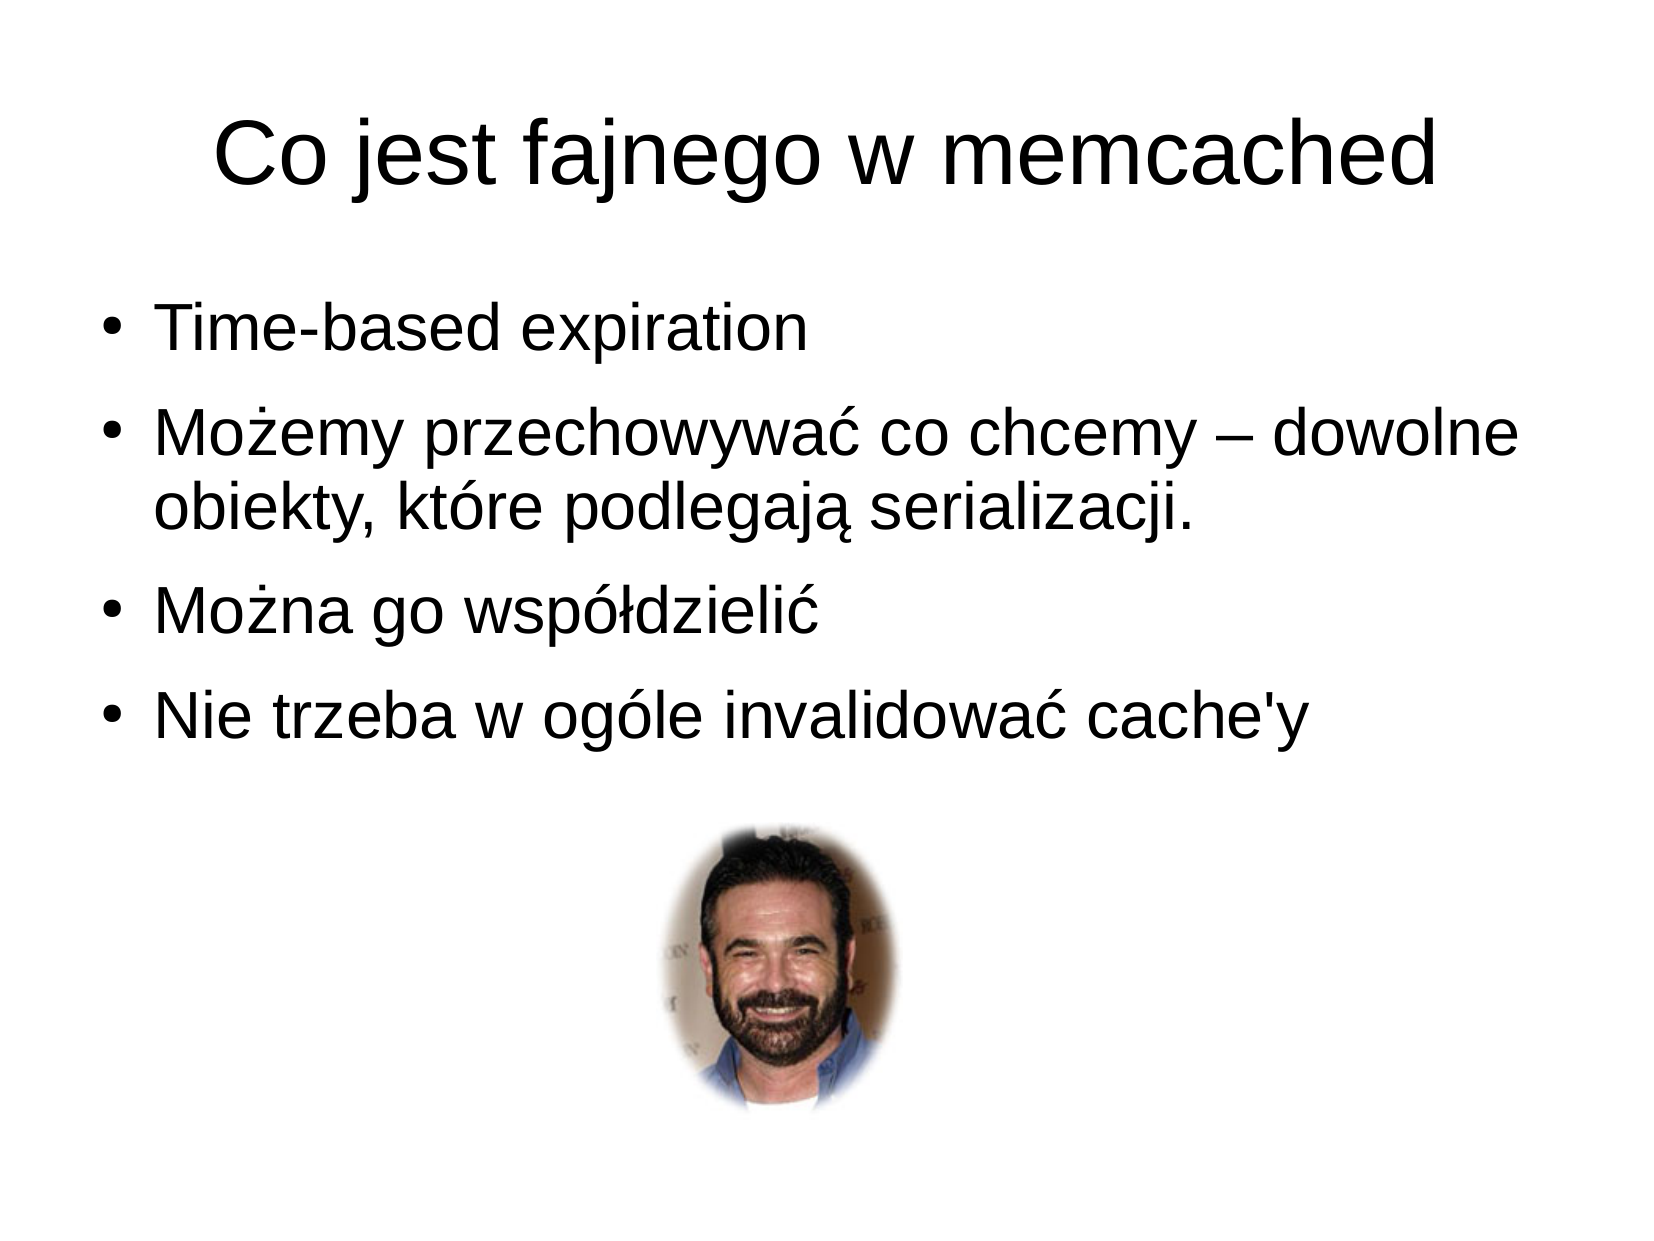

# Co jest fajnego w memcached
Time-based expiration
Możemy przechowywać co chcemy – dowolne obiekty, które podlegają serializacji.
Można go współdzielić
Nie trzeba w ogóle invalidować cache'y